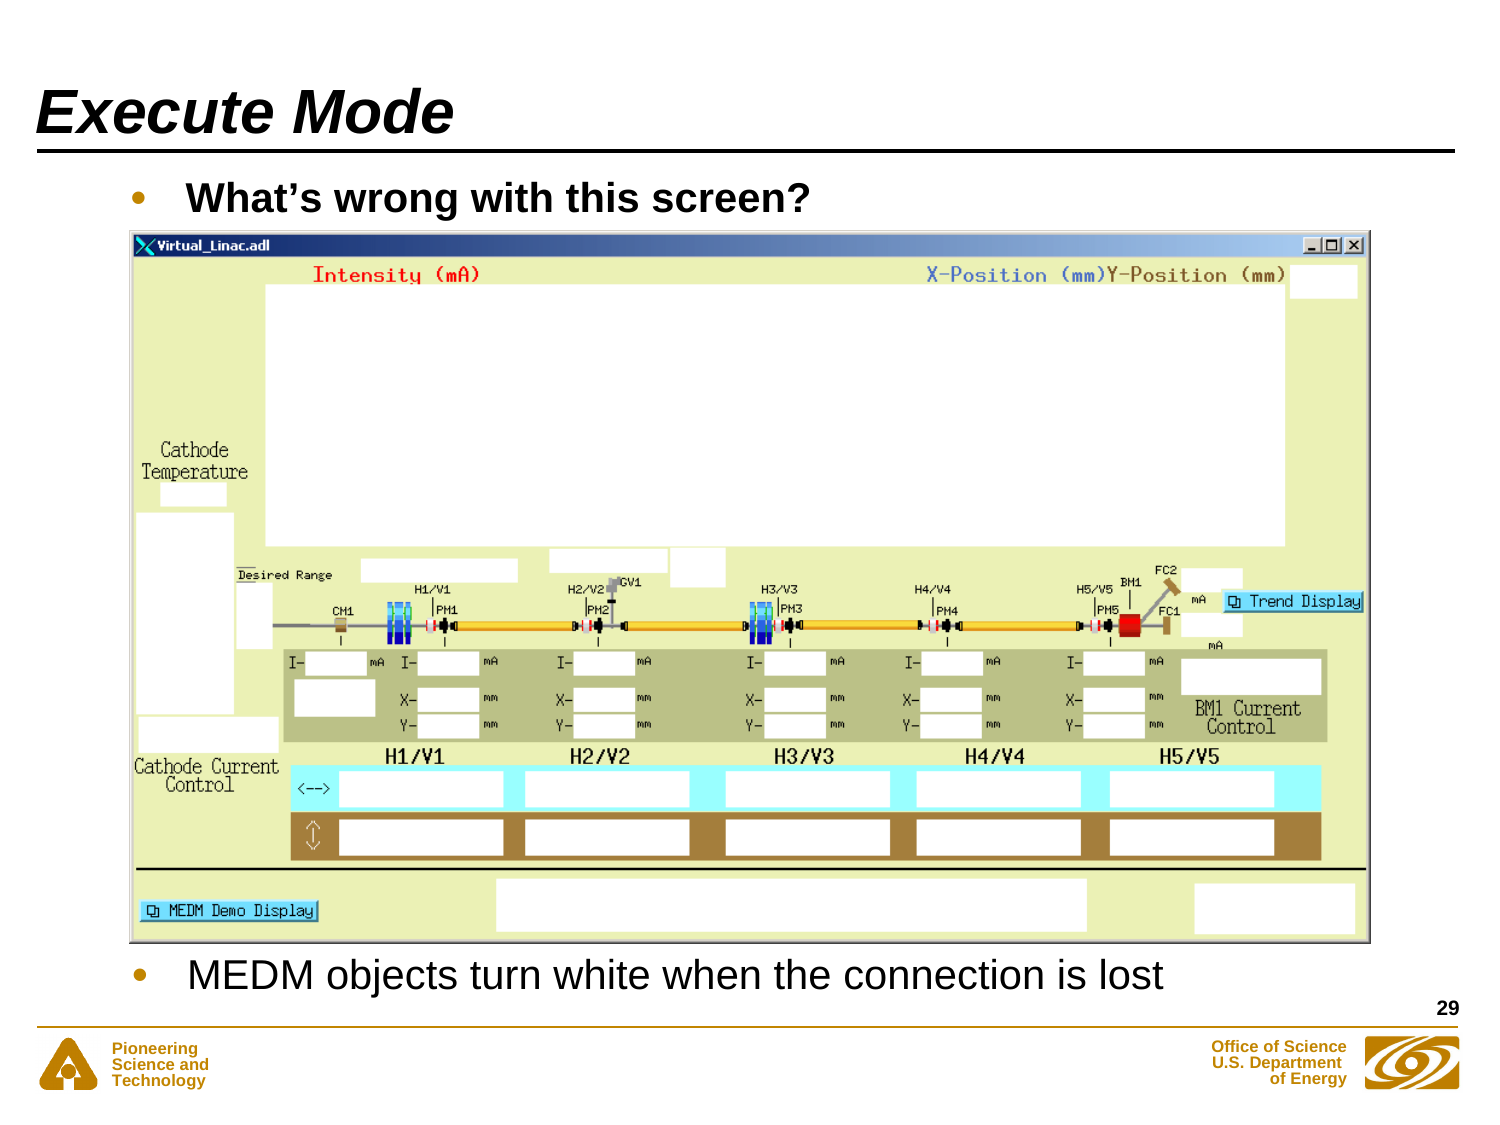

# Execute Mode
What’s wrong with this screen?
MEDM objects turn white when the connection is lost
29